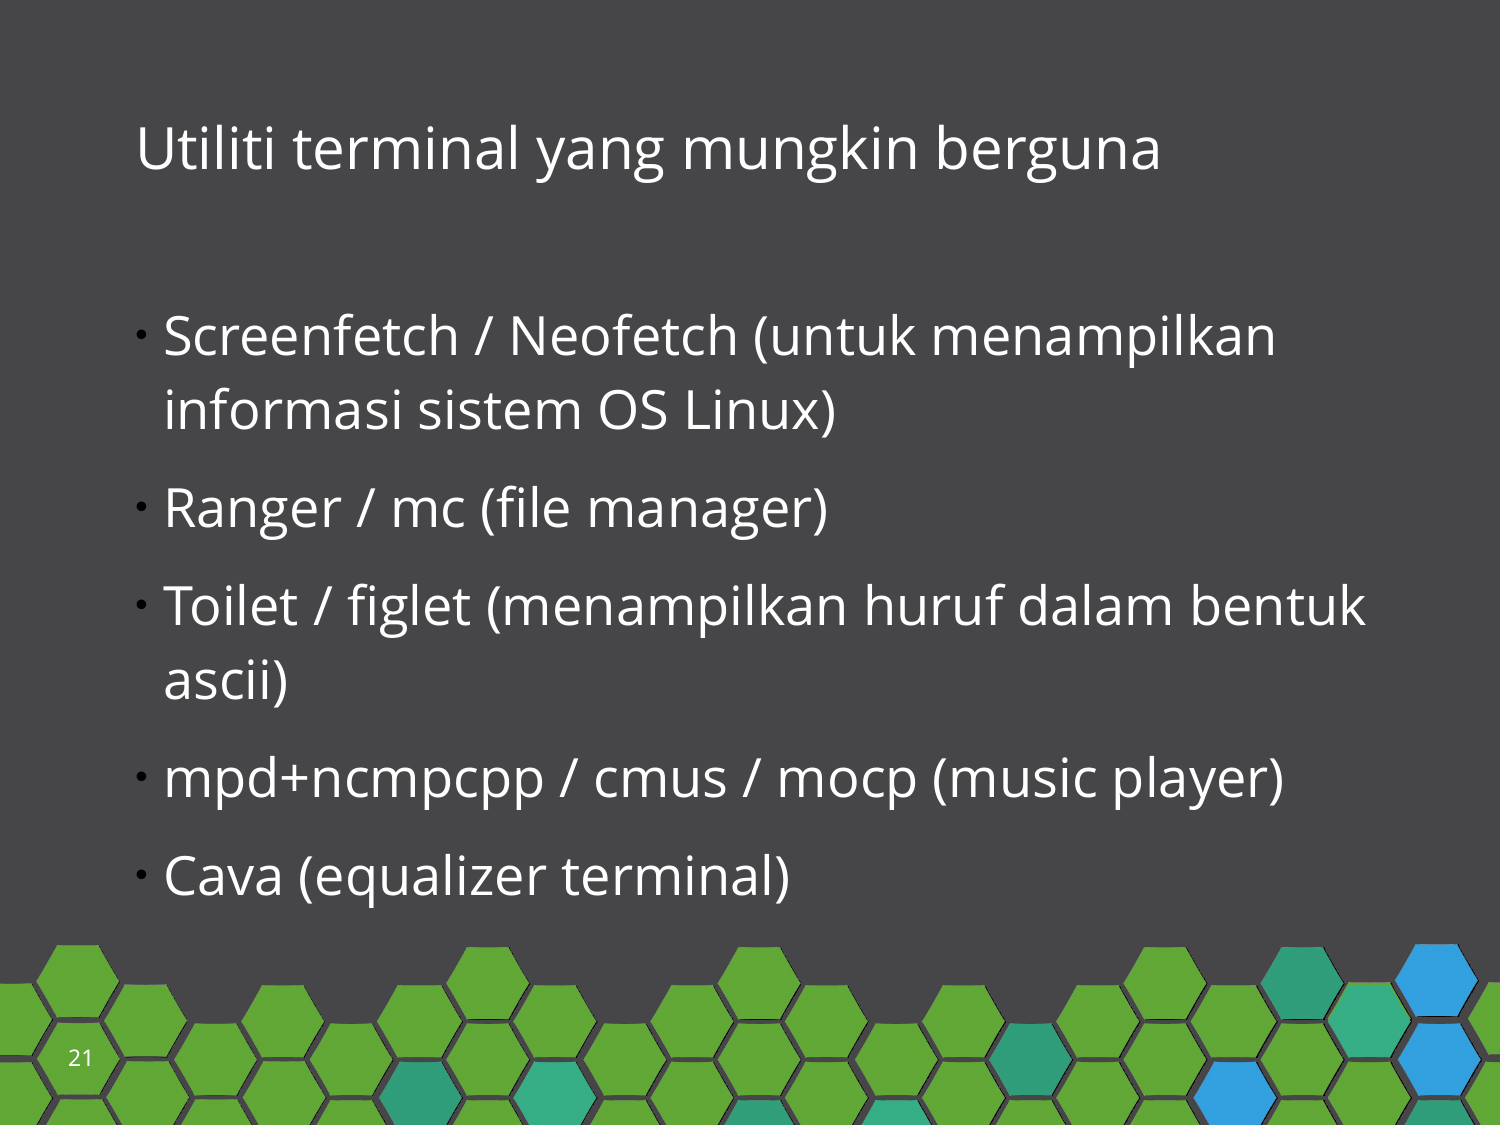

# Utiliti terminal yang mungkin berguna
Screenfetch / Neofetch (untuk menampilkan informasi sistem OS Linux)
Ranger / mc (file manager)
Toilet / figlet (menampilkan huruf dalam bentuk ascii)
mpd+ncmpcpp / cmus / mocp (music player)
Cava (equalizer terminal)